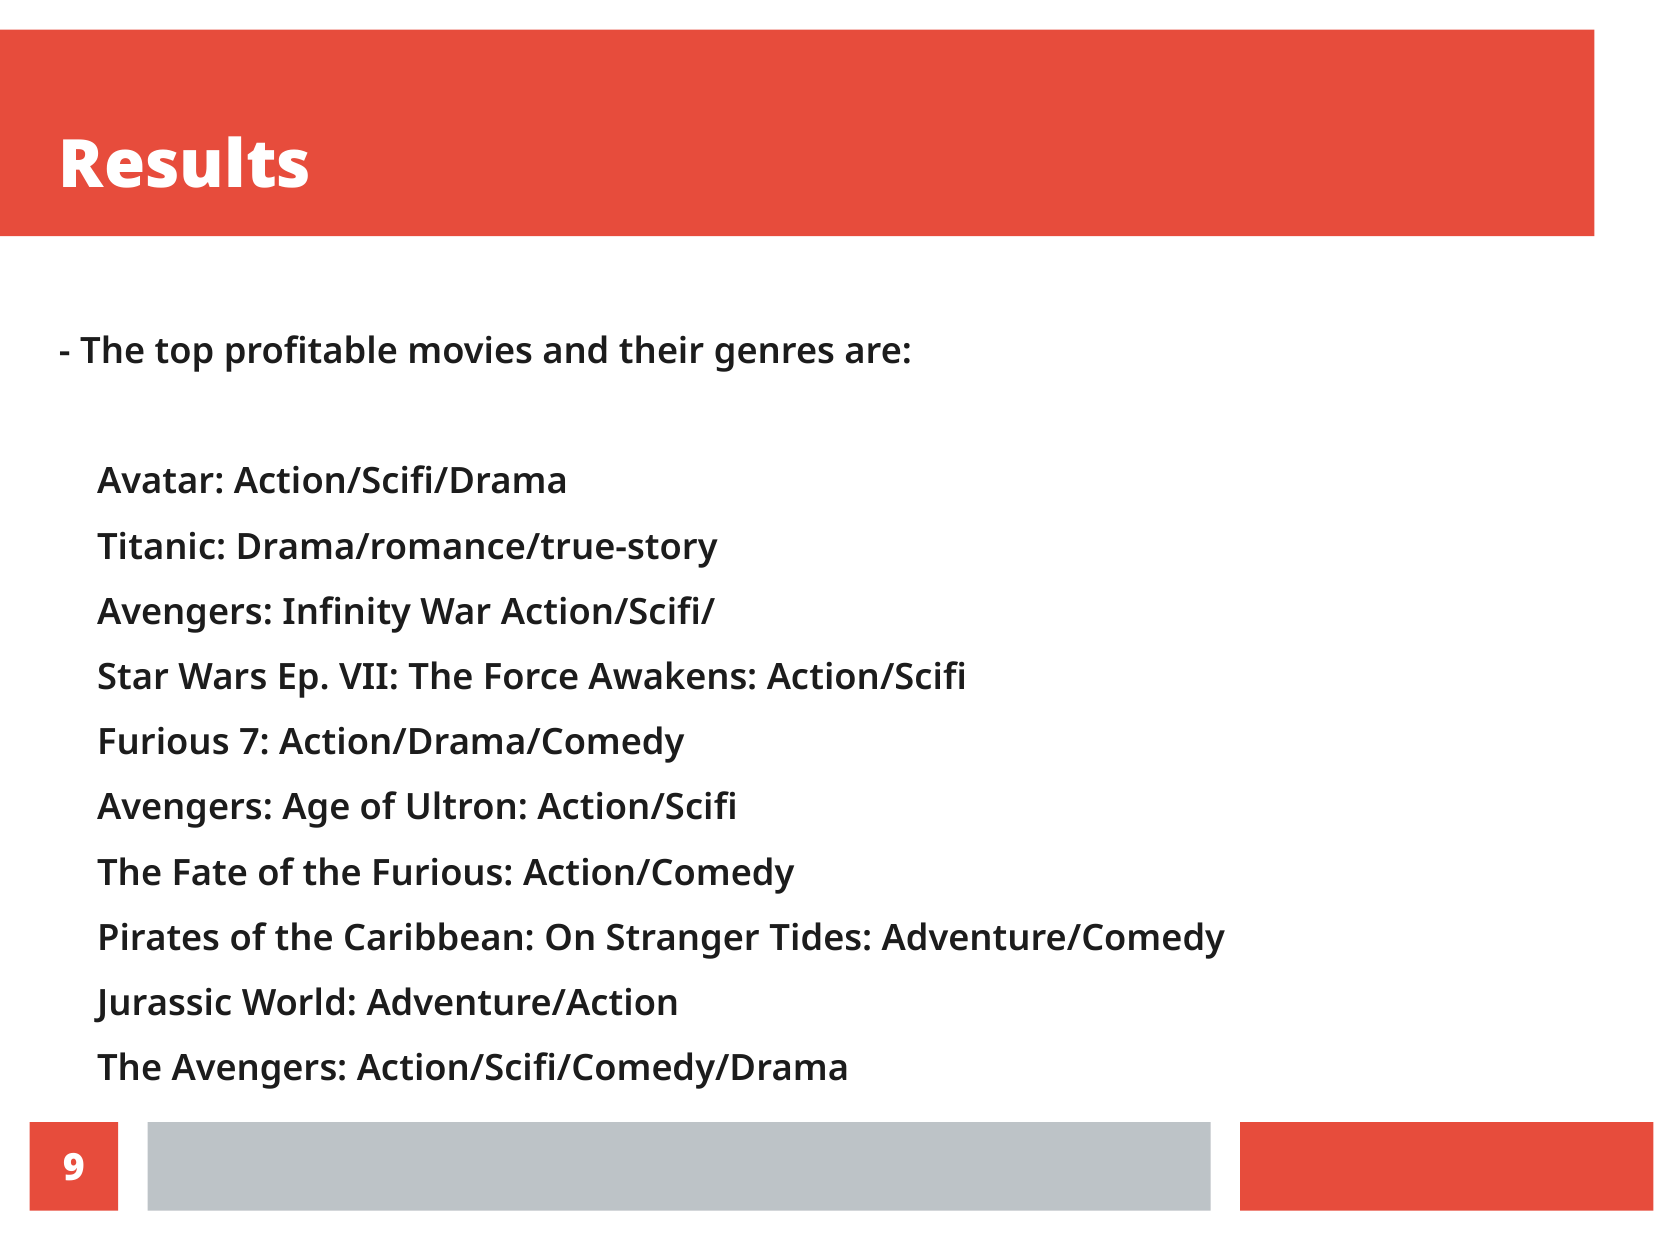

# Results
- The top profitable movies and their genres are:
 Avatar: Action/Scifi/Drama
 Titanic: Drama/romance/true-story
 Avengers: Infinity War Action/Scifi/
 Star Wars Ep. VII: The Force Awakens: Action/Scifi
 Furious 7: Action/Drama/Comedy
 Avengers: Age of Ultron: Action/Scifi
 The Fate of the Furious: Action/Comedy
 Pirates of the Caribbean: On Stranger Tides: Adventure/Comedy
 Jurassic World: Adventure/Action
 The Avengers: Action/Scifi/Comedy/Drama
9